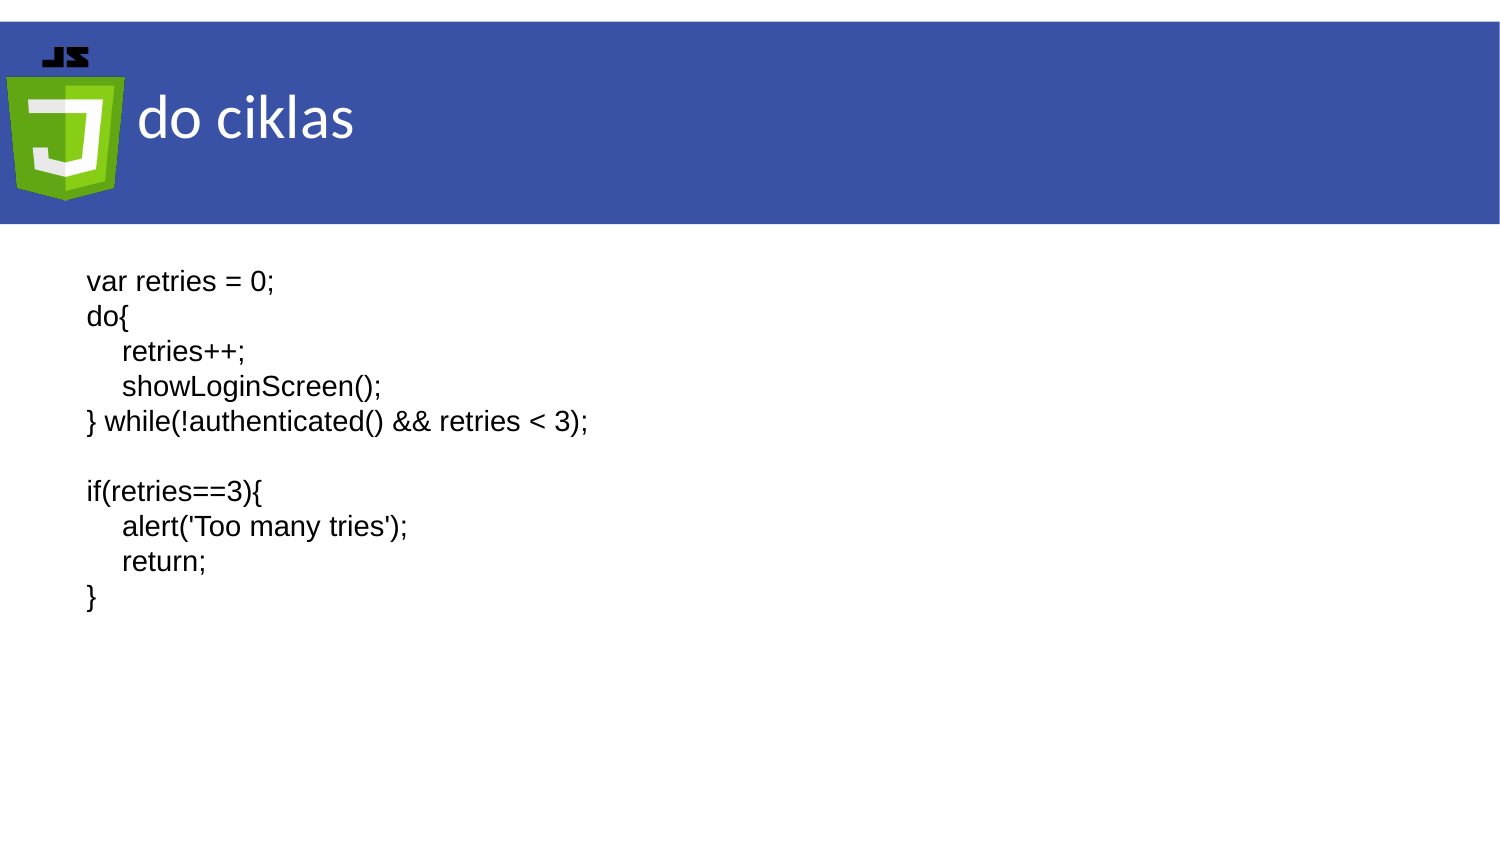

# do ciklas
var retries = 0;
do{
retries++;
showLoginScreen();
} while(!authenticated() && retries < 3);
if(retries==3){
alert('Too many tries');
return;
}